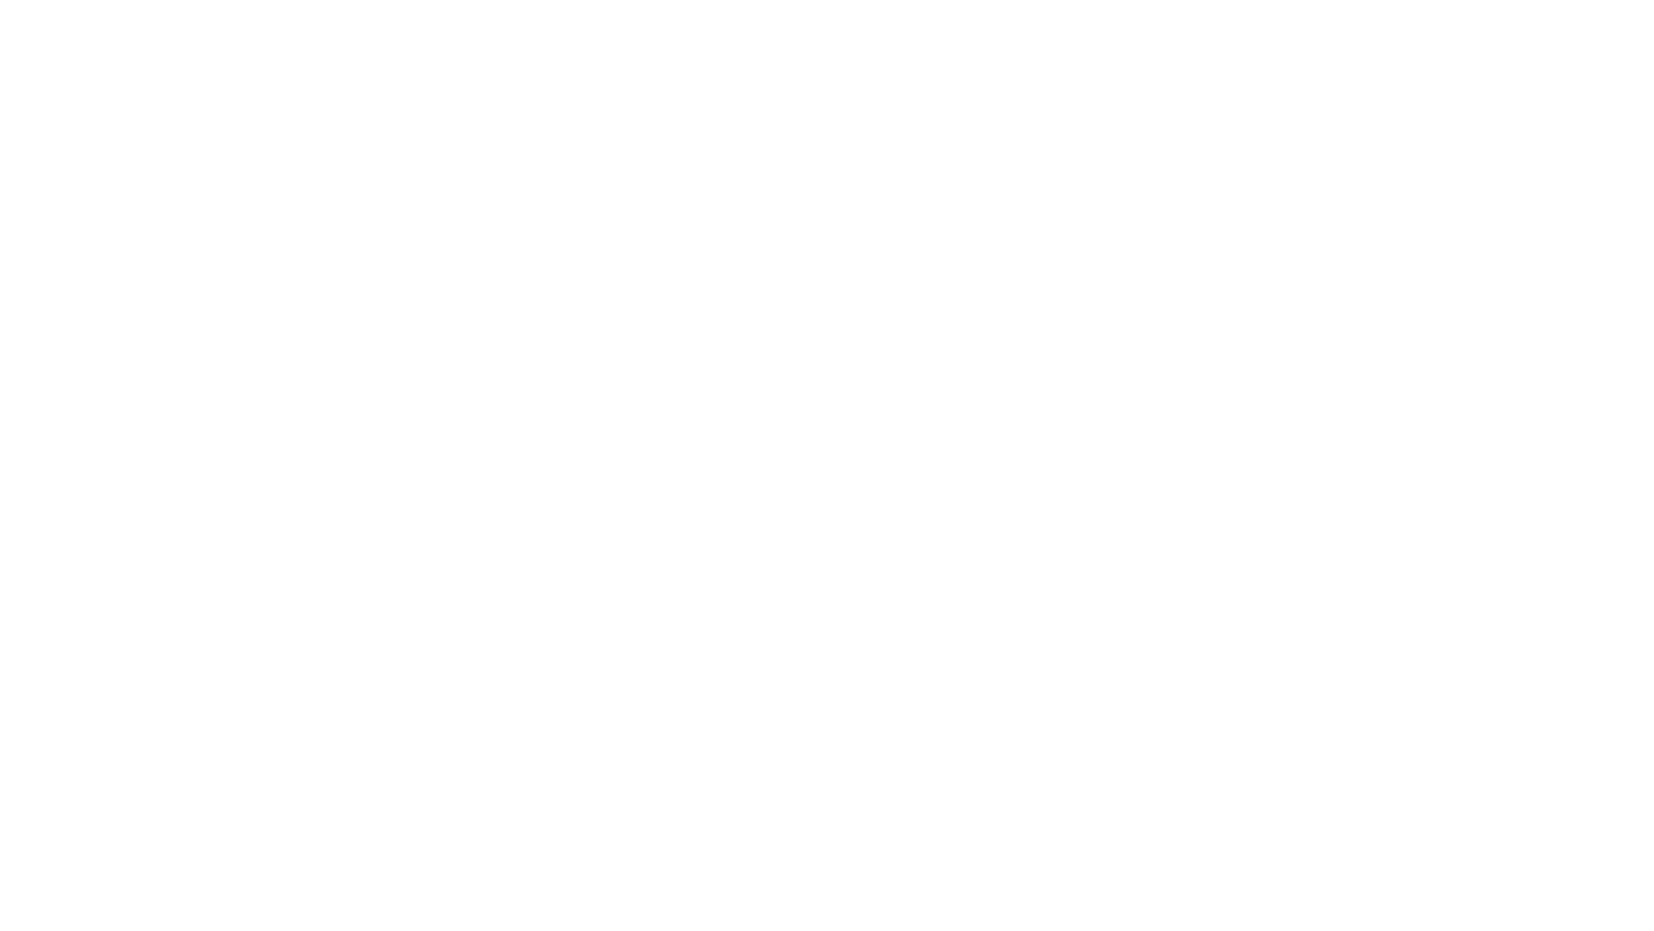

# Apresentação dos resultados
E o resultado de um laço para identificar um veiculo? O que aconteceu?